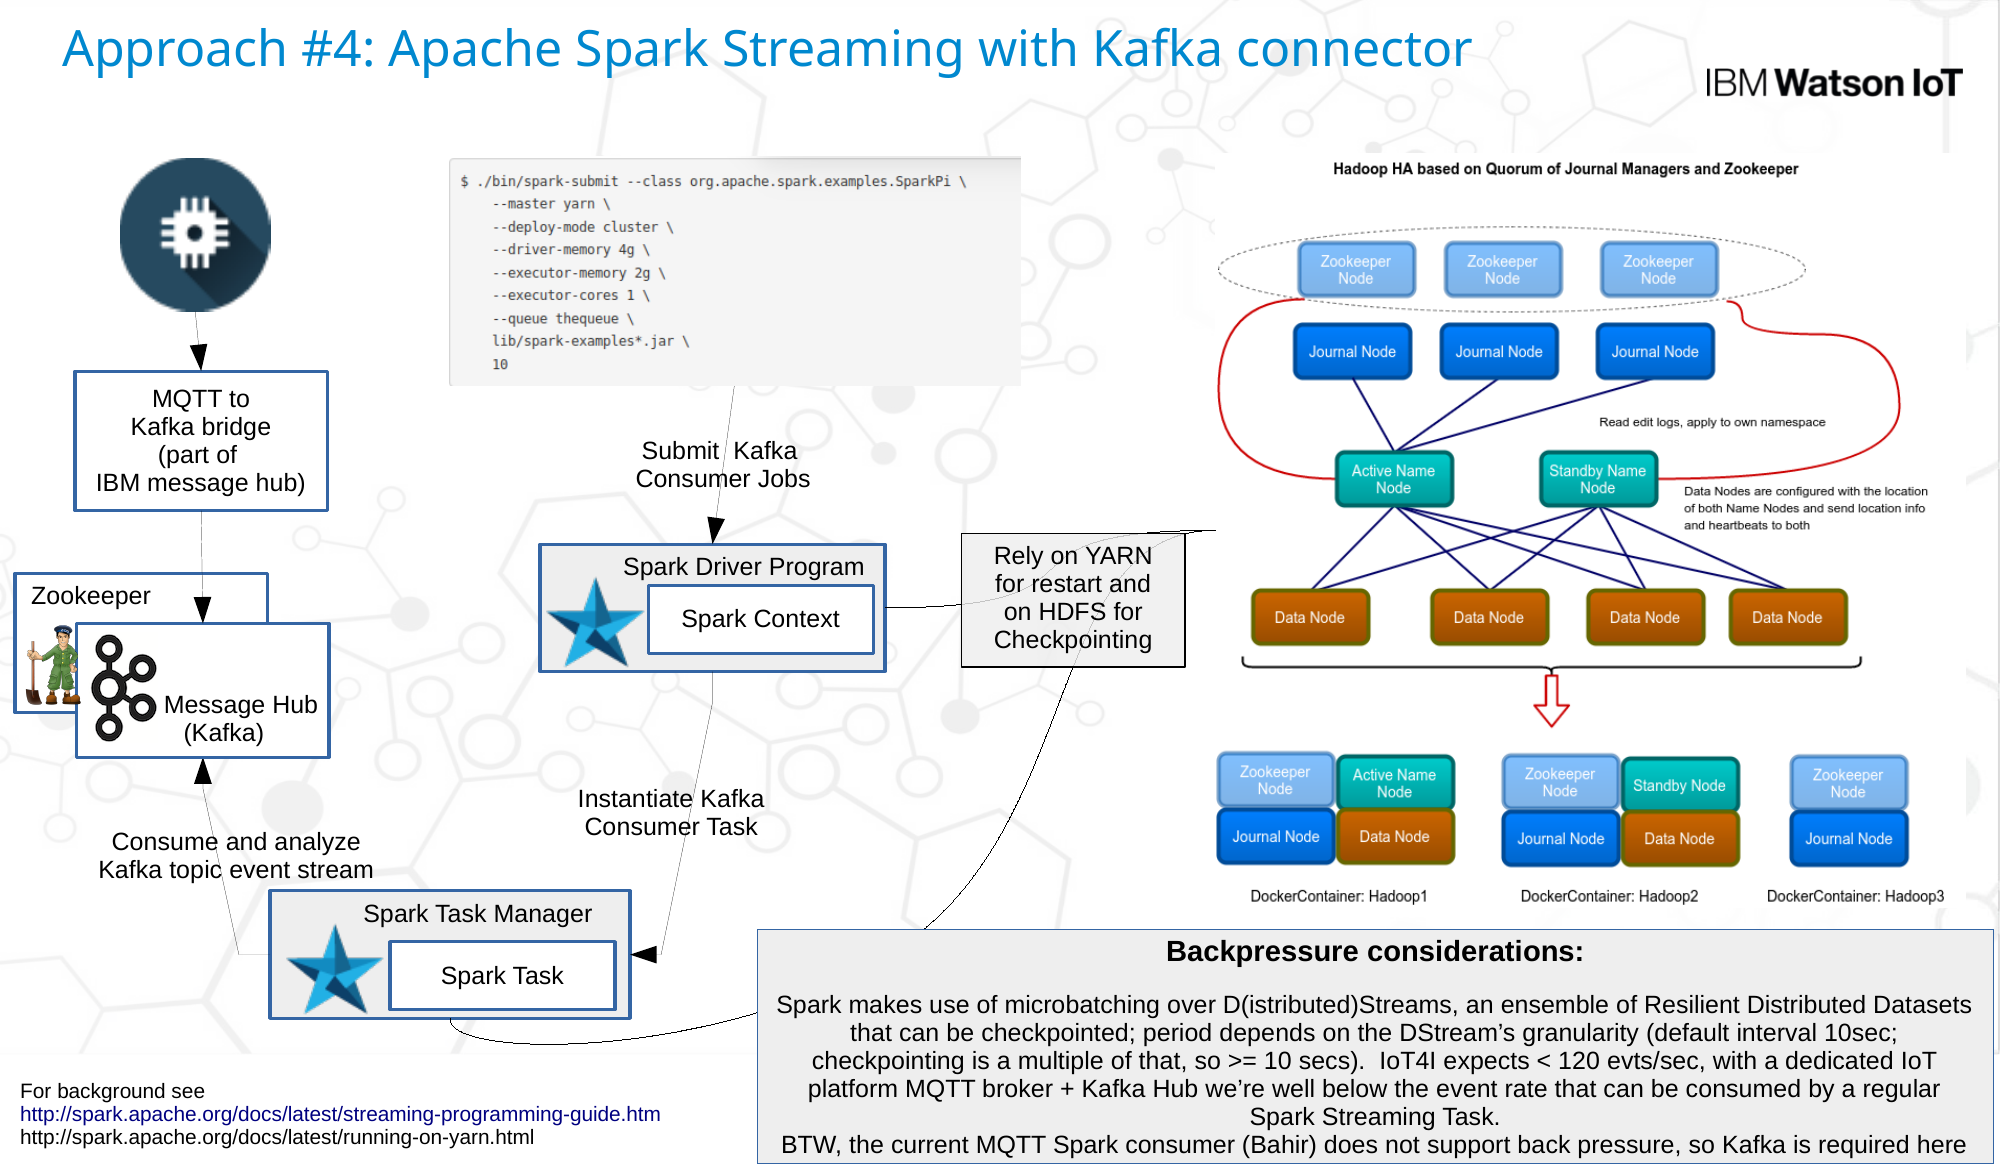

# Approach #4: Apache Spark Streaming with Kafka connector
MQTT to
Kafka bridge
(part of
IBM message hub)
Rely on YARN for restart and
on HDFS for Checkpointing
 Spark Driver Program
Zookeeper
Spark Context
 Message Hub
 (Kafka)
IoT platform
 Spark Task Manager
Backpressure considerations:
Spark makes use of microbatching over D(istributed)Streams, an ensemble of Resilient Distributed Datasets that can be checkpointed; period depends on the DStream’s granularity (default interval 10sec; checkpointing is a multiple of that, so >= 10 secs). IoT4I expects < 120 evts/sec, with a dedicated IoT platform MQTT broker + Kafka Hub we’re well below the event rate that can be consumed by a regular Spark Streaming Task.
BTW, the current MQTT Spark consumer (Bahir) does not support back pressure, so Kafka is required here
Spark Task
For background see
http://spark.apache.org/docs/latest/streaming-programming-guide.htm
http://spark.apache.org/docs/latest/running-on-yarn.html